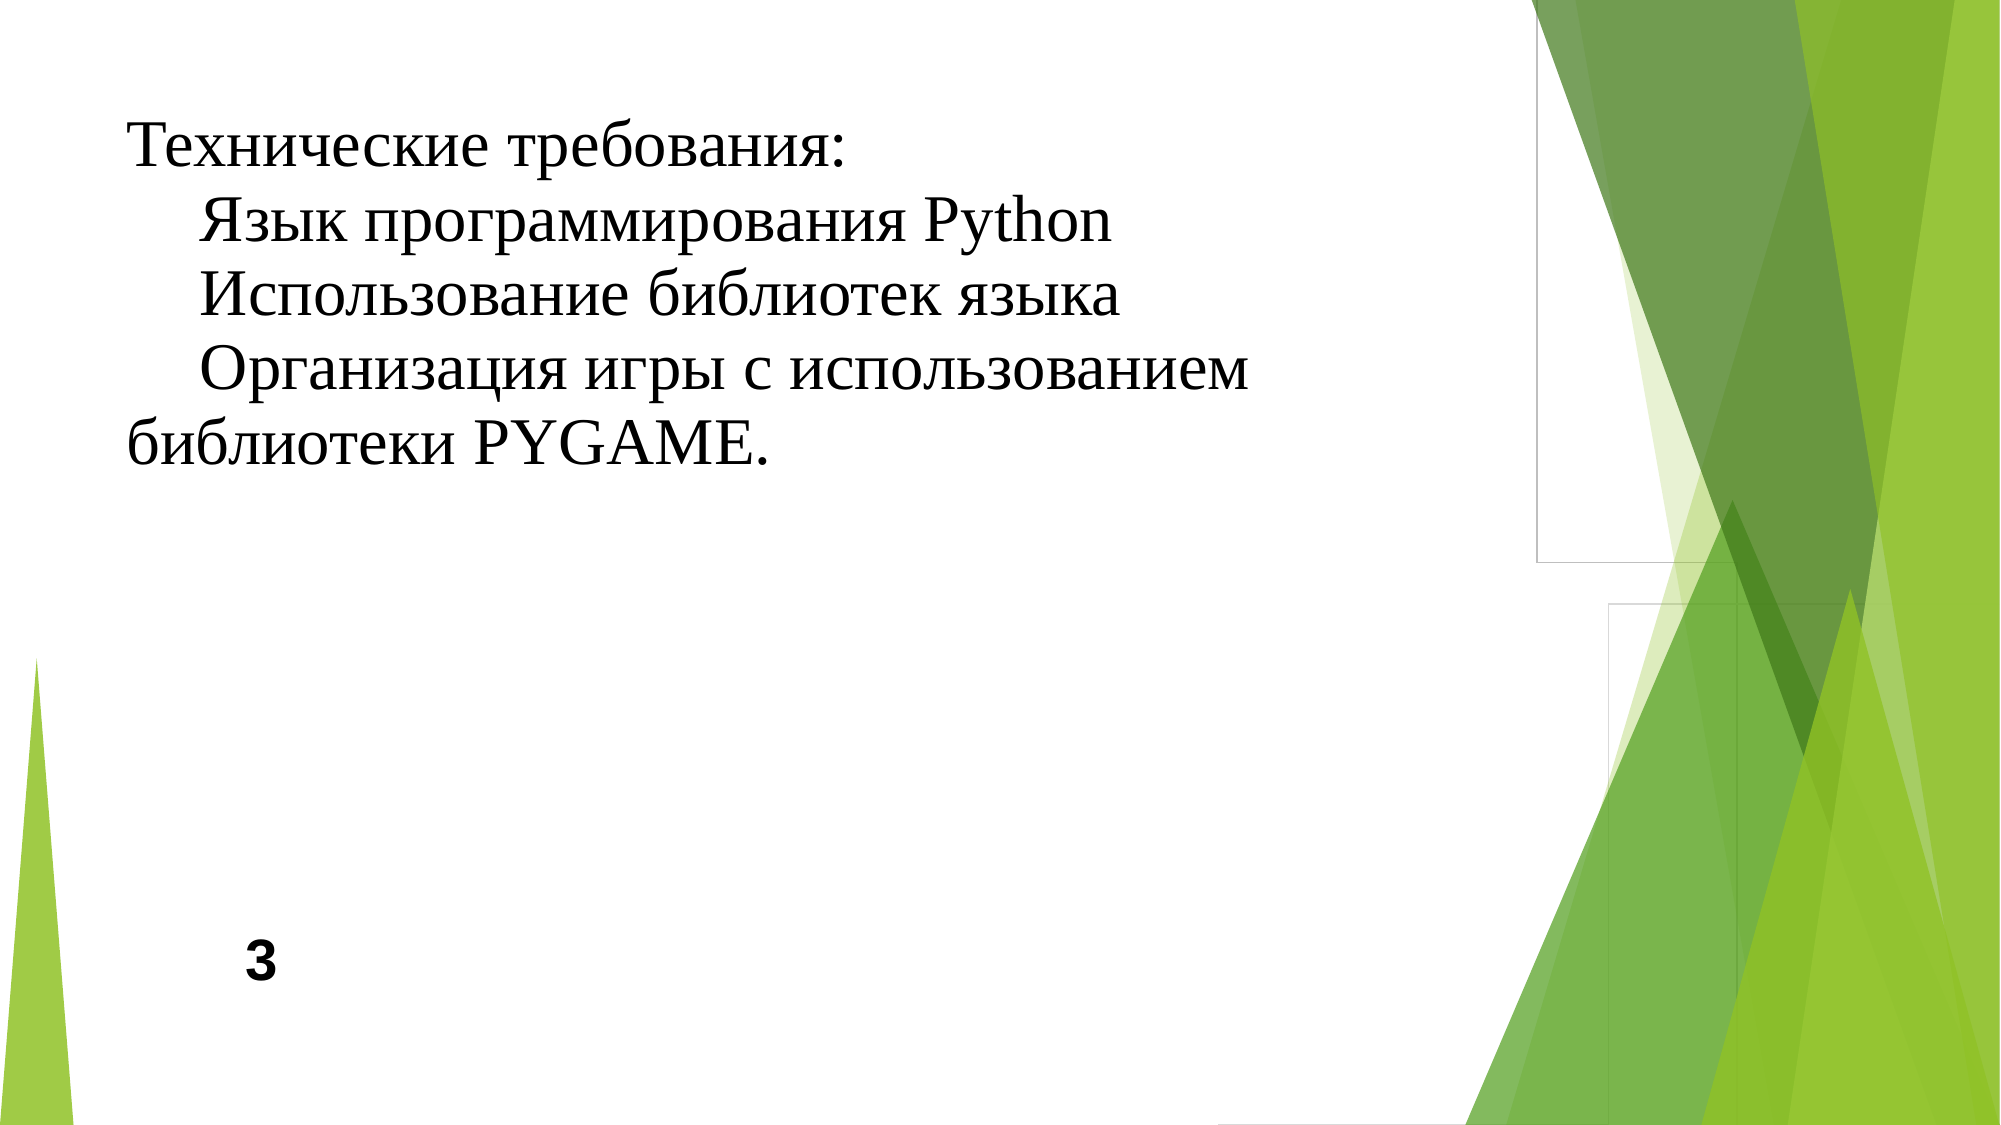

# Технические требования: Язык программирования Python Использование библиотек языка Организация игры с использованием библиотеки PYGAME.
3